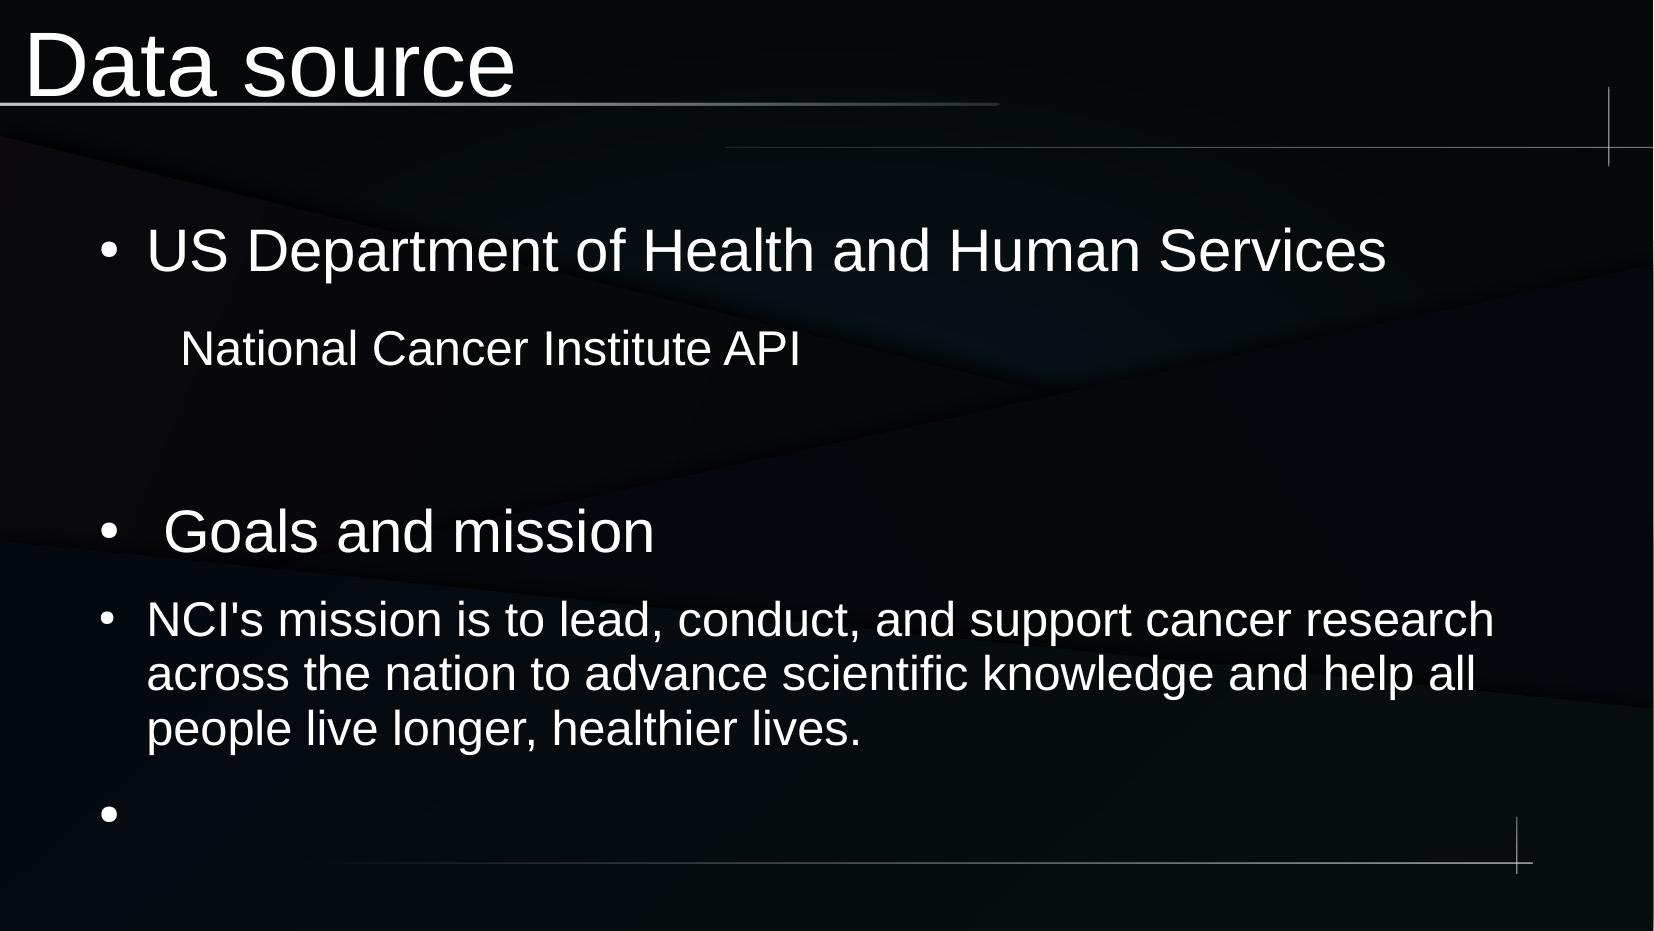

# Data source
US Department of Health and Human Services
 National Cancer Institute API
 Goals and mission
NCI's mission is to lead, conduct, and support cancer research across the nation to advance scientific knowledge and help all people live longer, healthier lives.